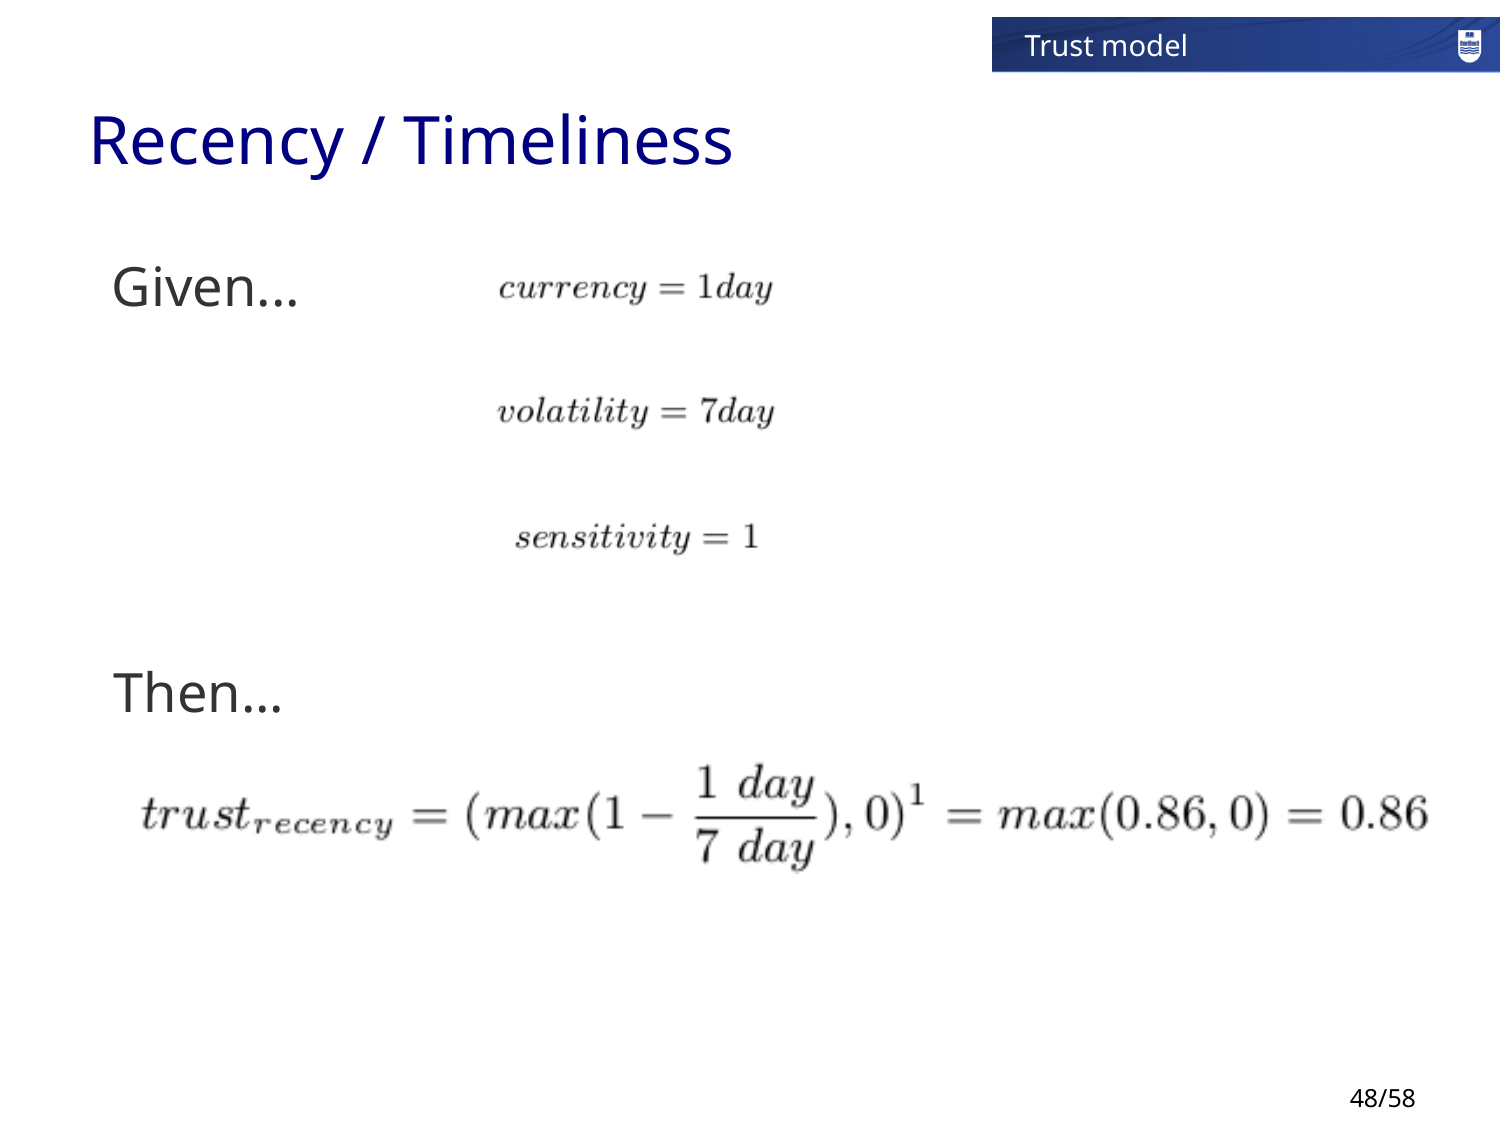

Trust model
# Recency / Timeliness
Given...
Then...